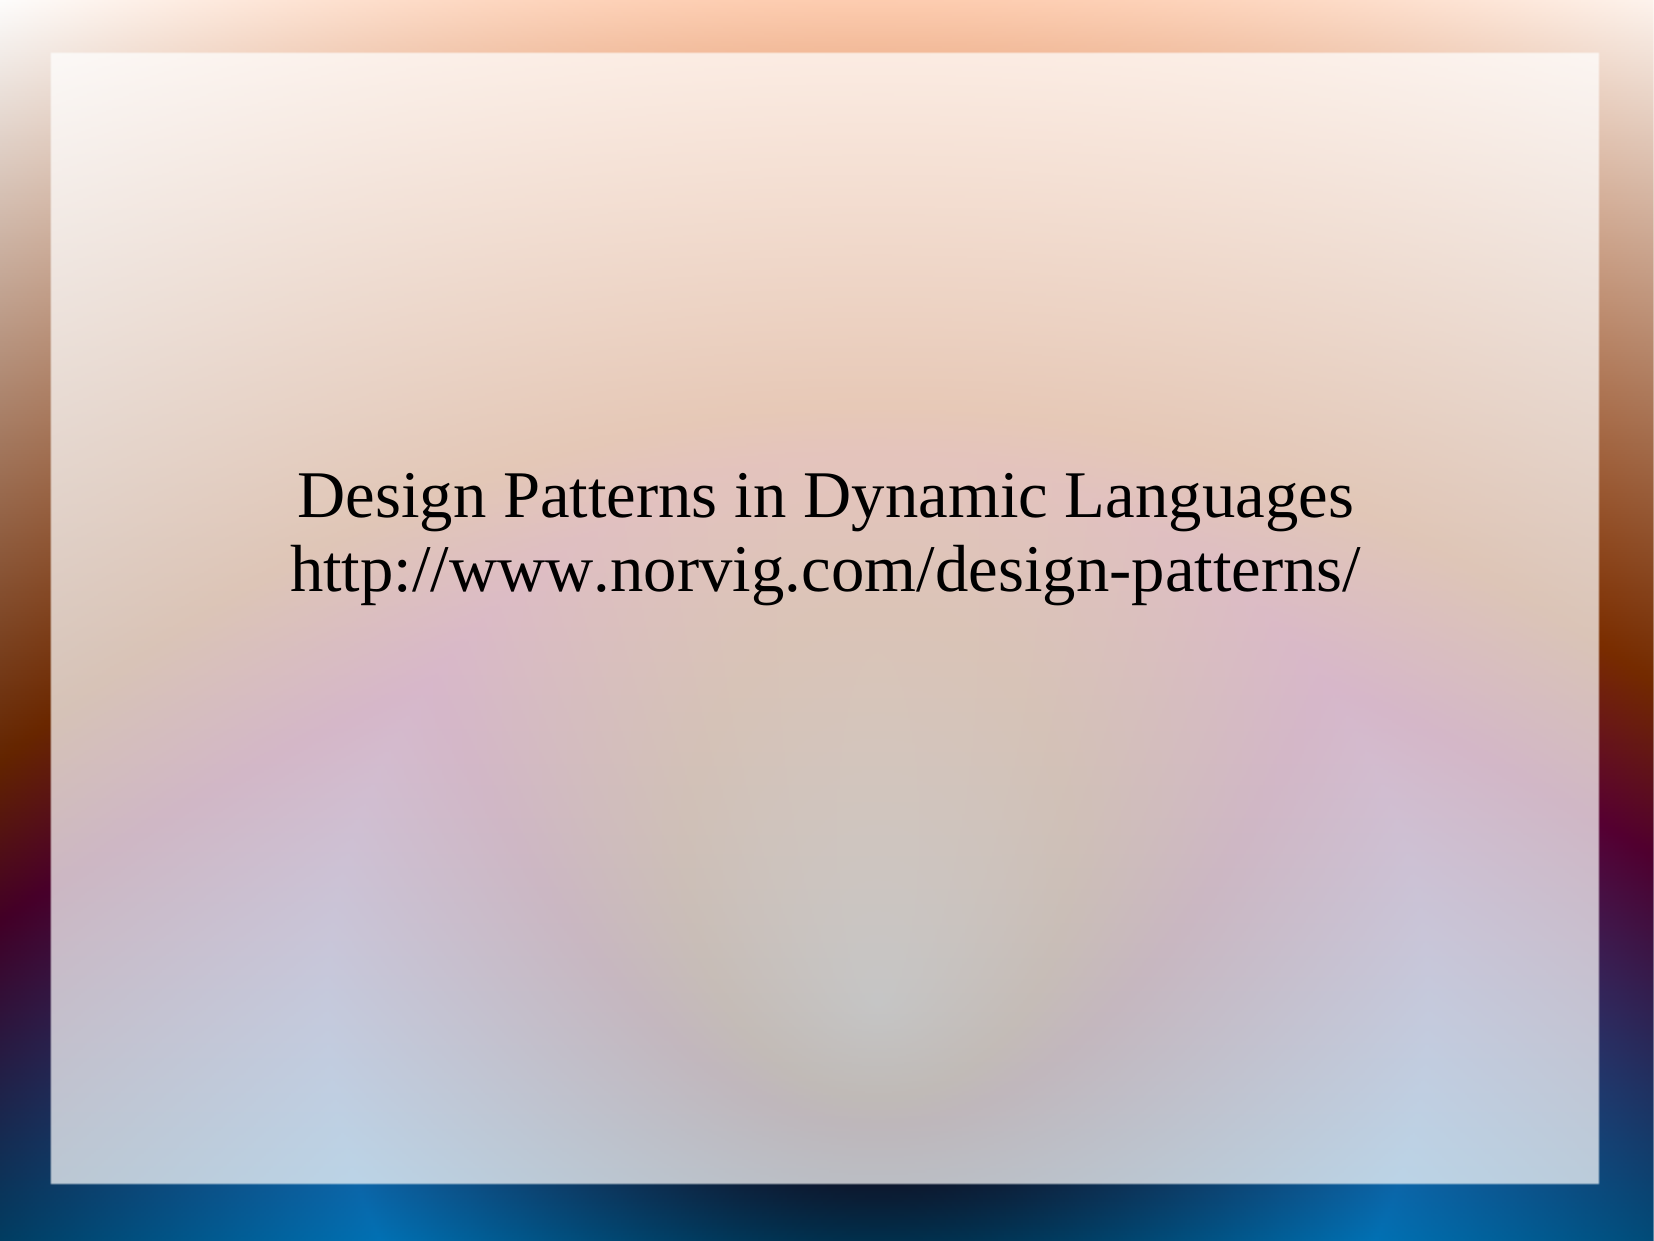

# Design Patterns in Dynamic Languages
http://www.norvig.com/design-patterns/